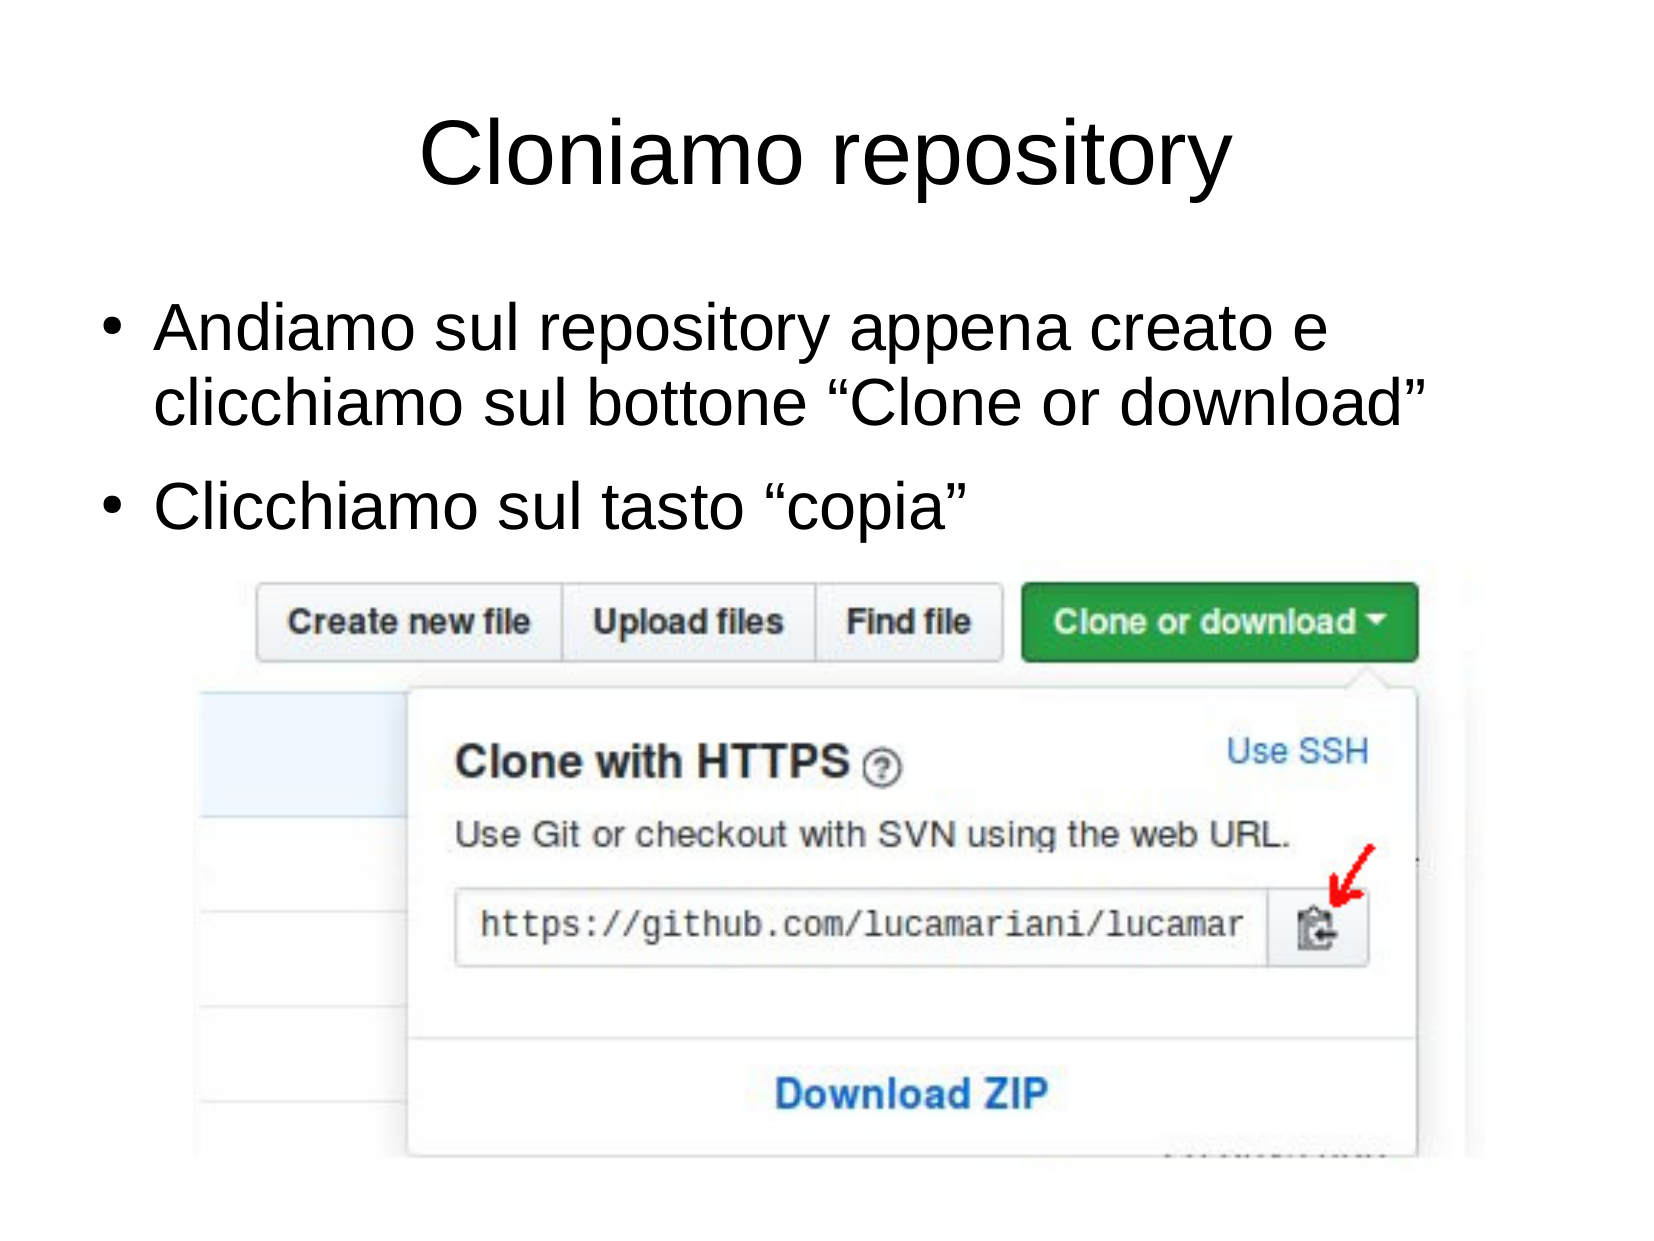

# Cloniamo repository
Andiamo sul repository appena creato e clicchiamo sul bottone “Clone or download”
Clicchiamo sul tasto “copia”